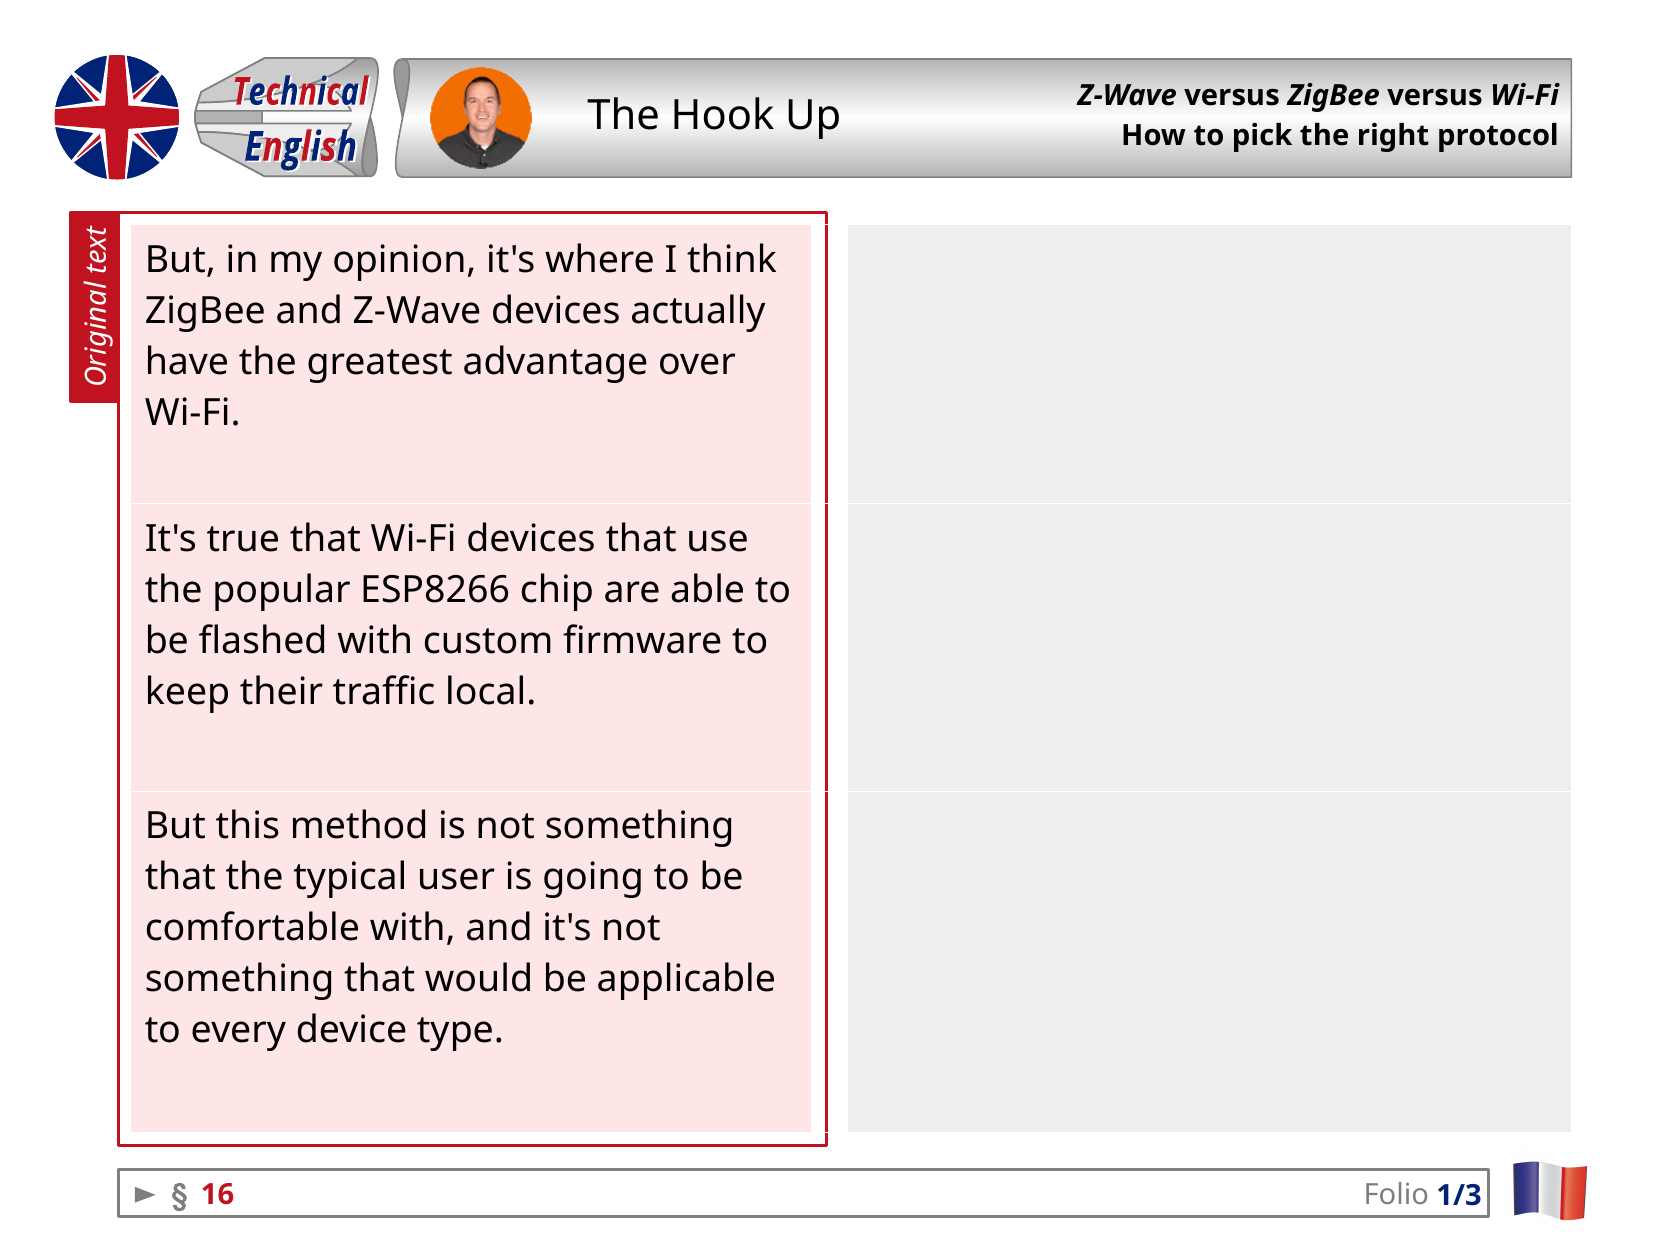

#
| But, in my opinion, it's where I think ZigBee and Z-Wave devices actually have the greatest advantage over Wi‑Fi. | | |
| --- | --- | --- |
| It's true that Wi-Fi devices that use the popular ESP8266 chip are able to be flashed with custom firmware to keep their traffic local. | | |
| But this method is not something that the typical user is going to be comfortable with, and it's not something that would be applicable to every device type. | | |
16
1/3